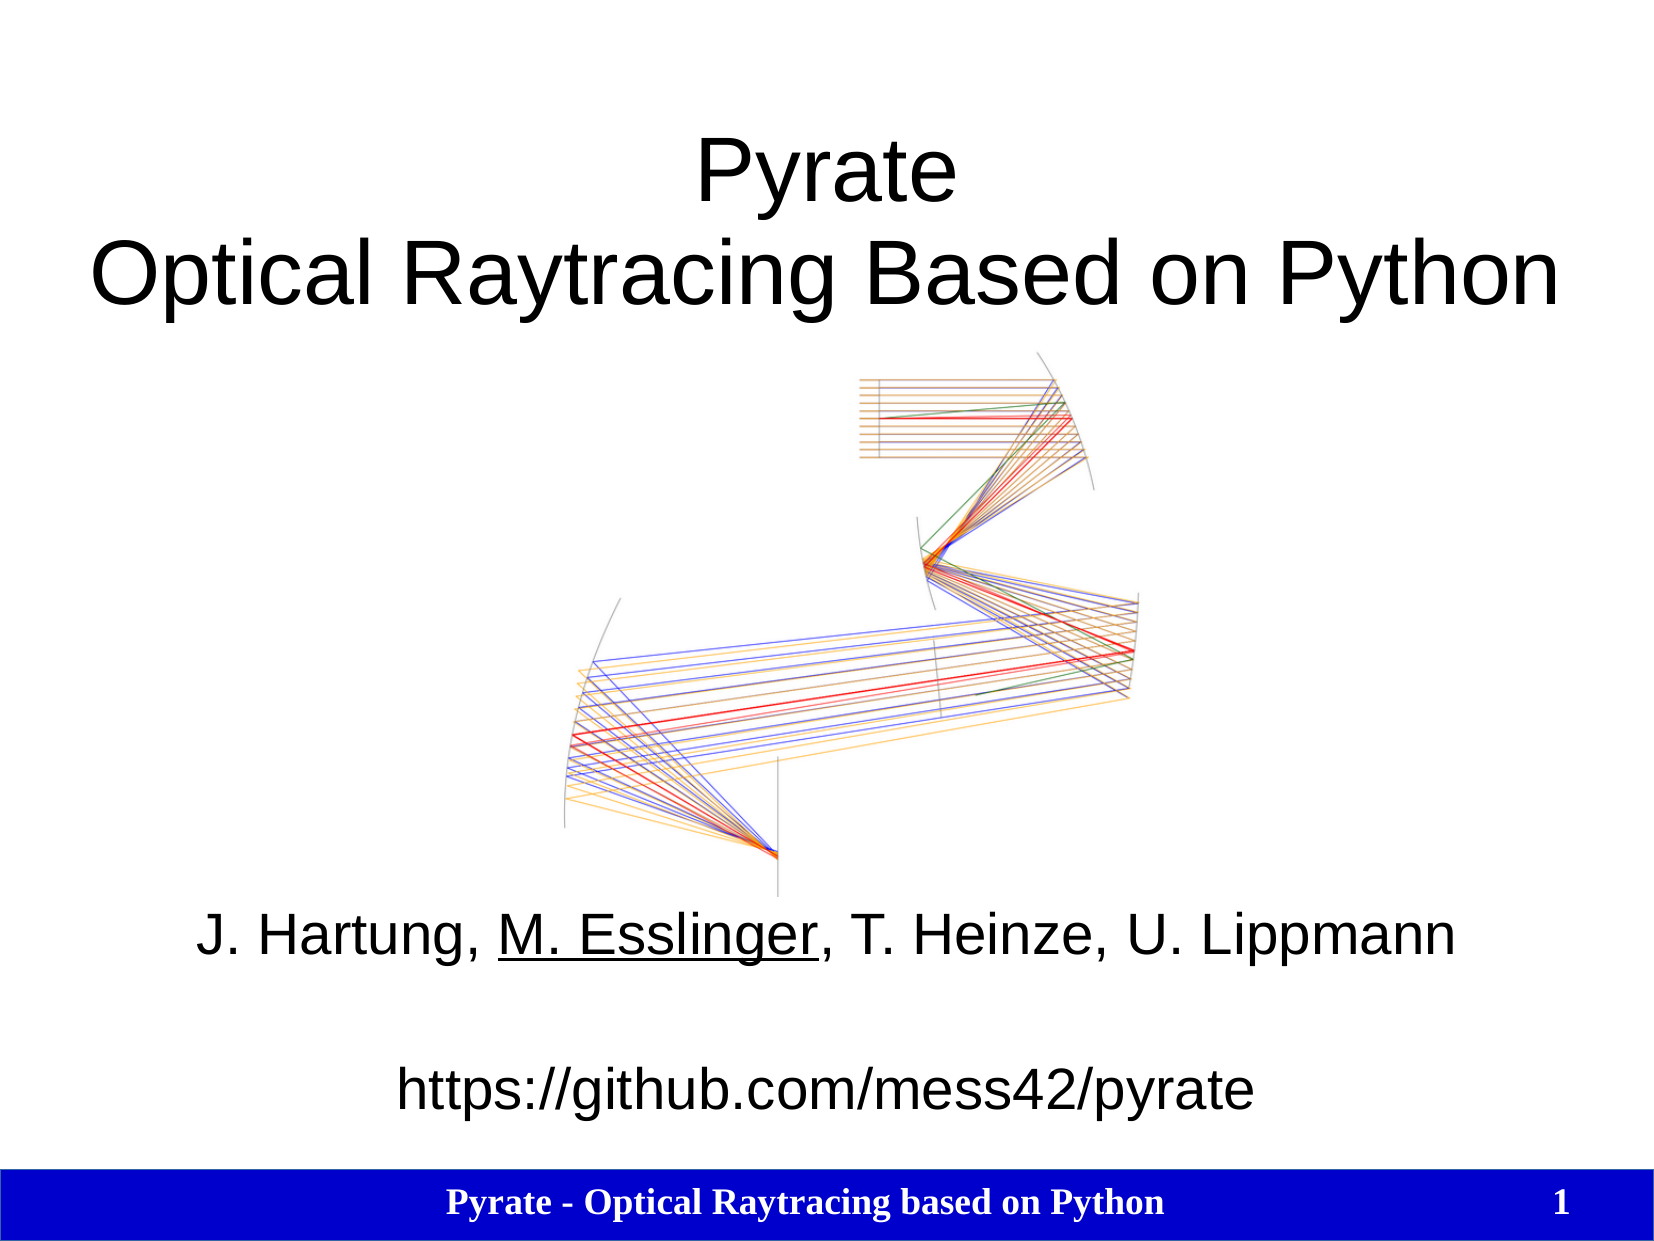

# Pyrate
Optical Raytracing Based on Python
J. Hartung, M. Esslinger, T. Heinze, U. Lippmann
https://github.com/mess42/pyrate
Pyrate - Optical Raytracing based on Python
1